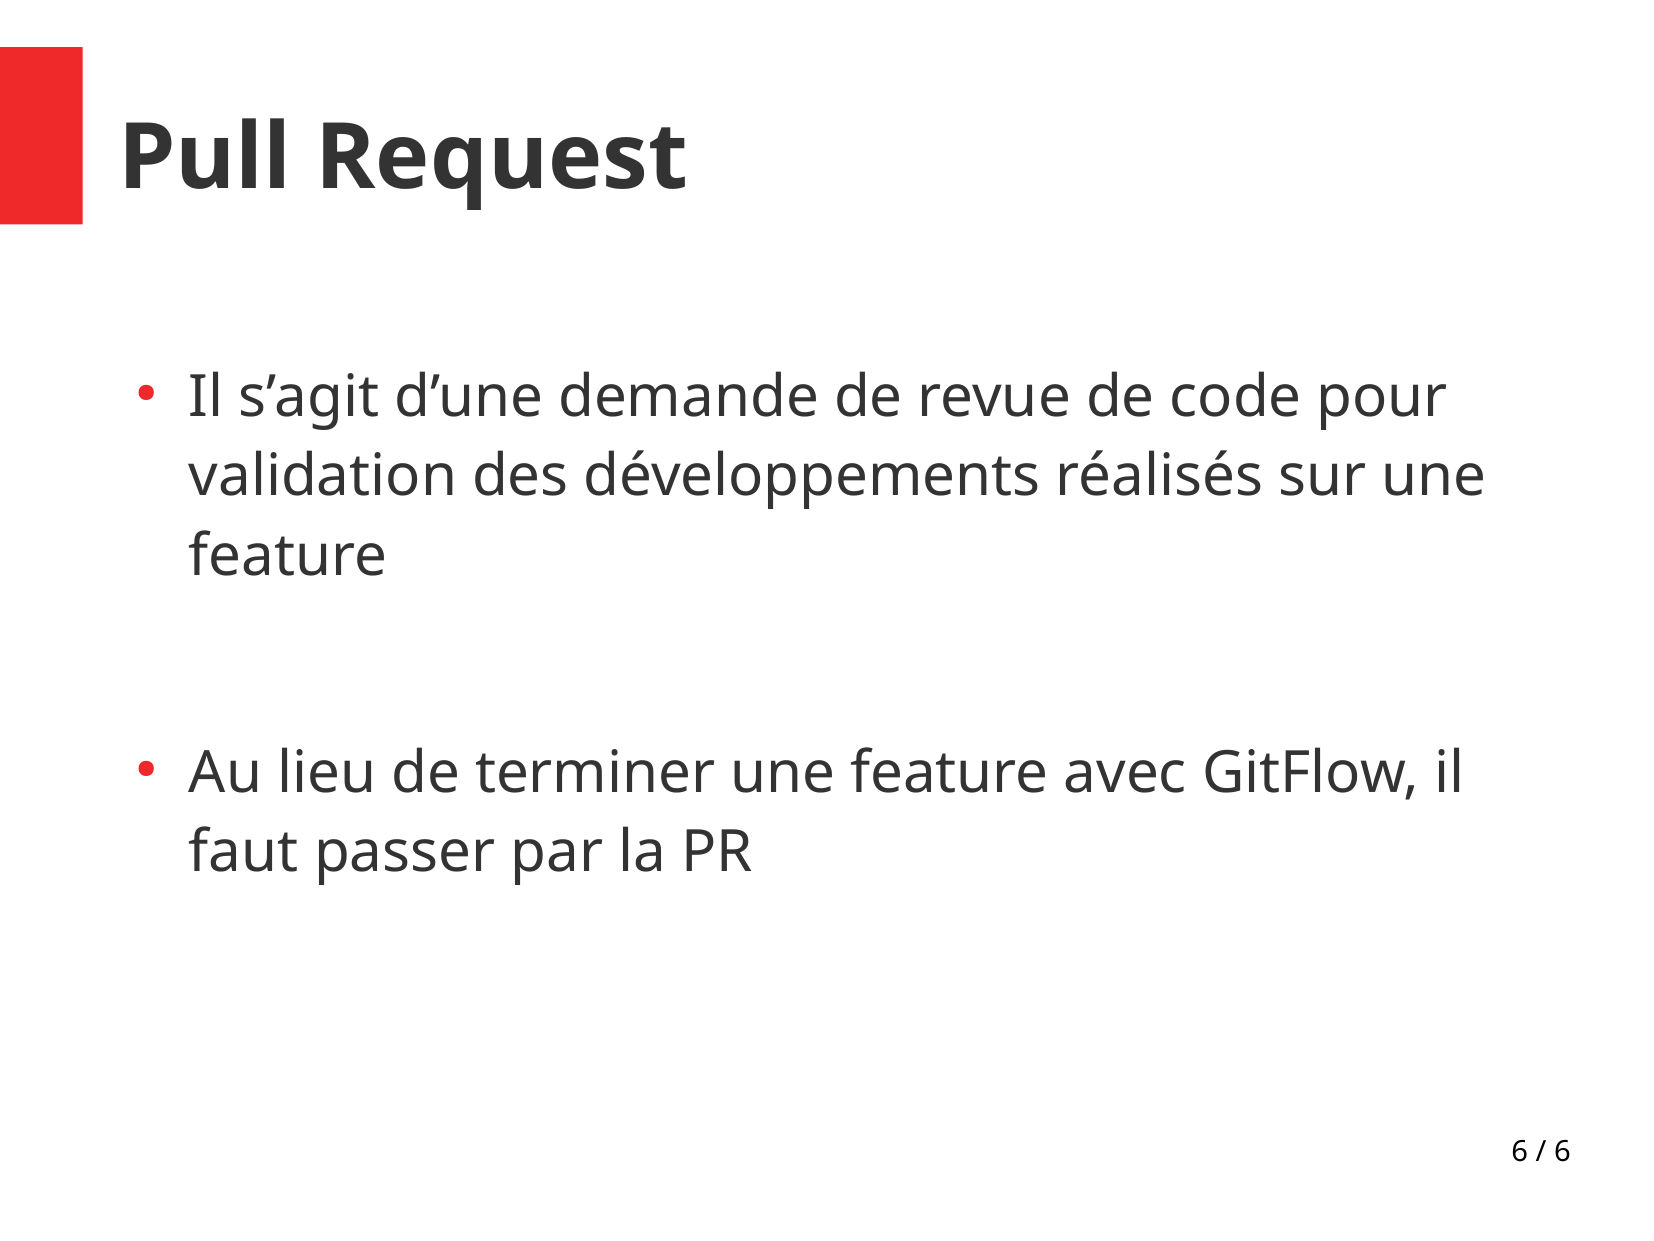

# Pull Request
Il s’agit d’une demande de revue de code pour validation des développements réalisés sur une feature
Au lieu de terminer une feature avec GitFlow, il faut passer par la PR
6